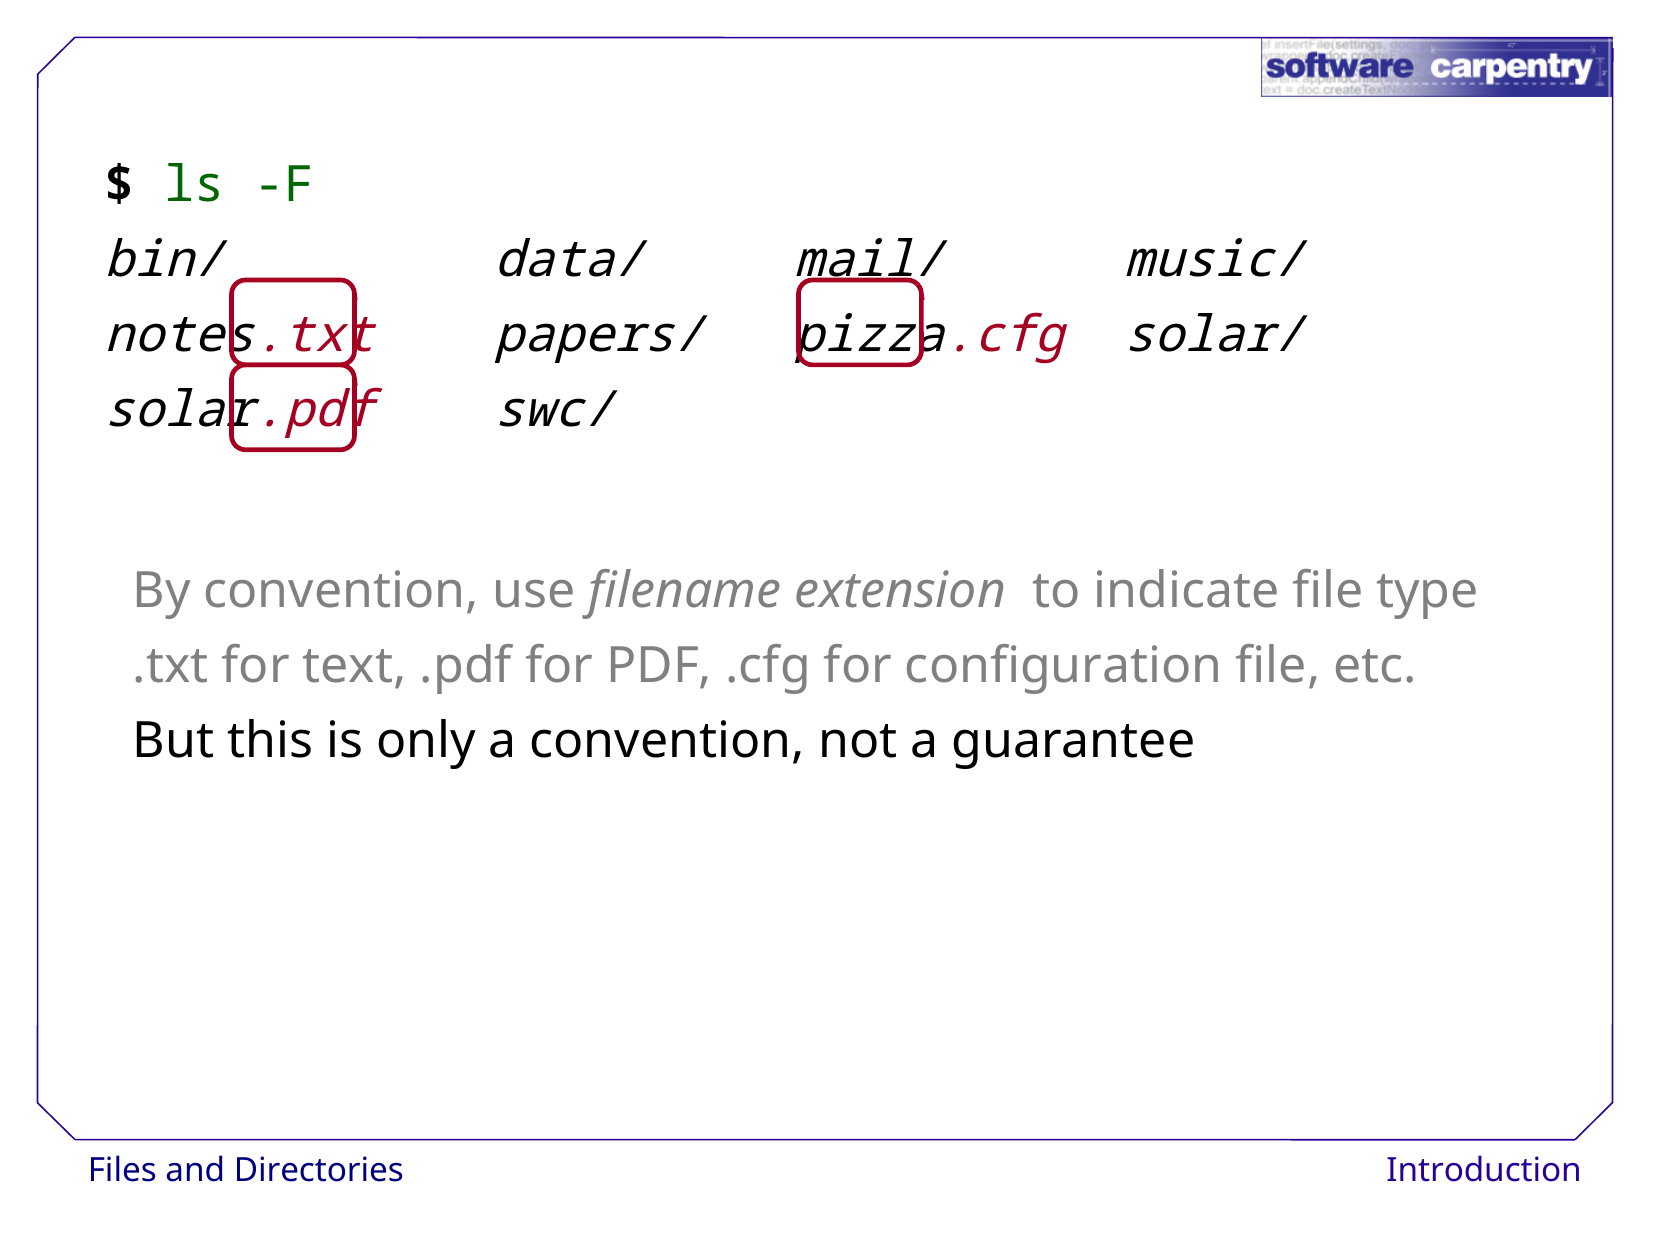

$ ls -F
bin/ data/ mail/ music/
notes.txt papers/ pizza.cfg solar/
solar.pdf swc/
By convention, use filename extension to indicate file type
.txt for text, .pdf for PDF, .cfg for configuration file, etc.
But this is only a convention, not a guarantee